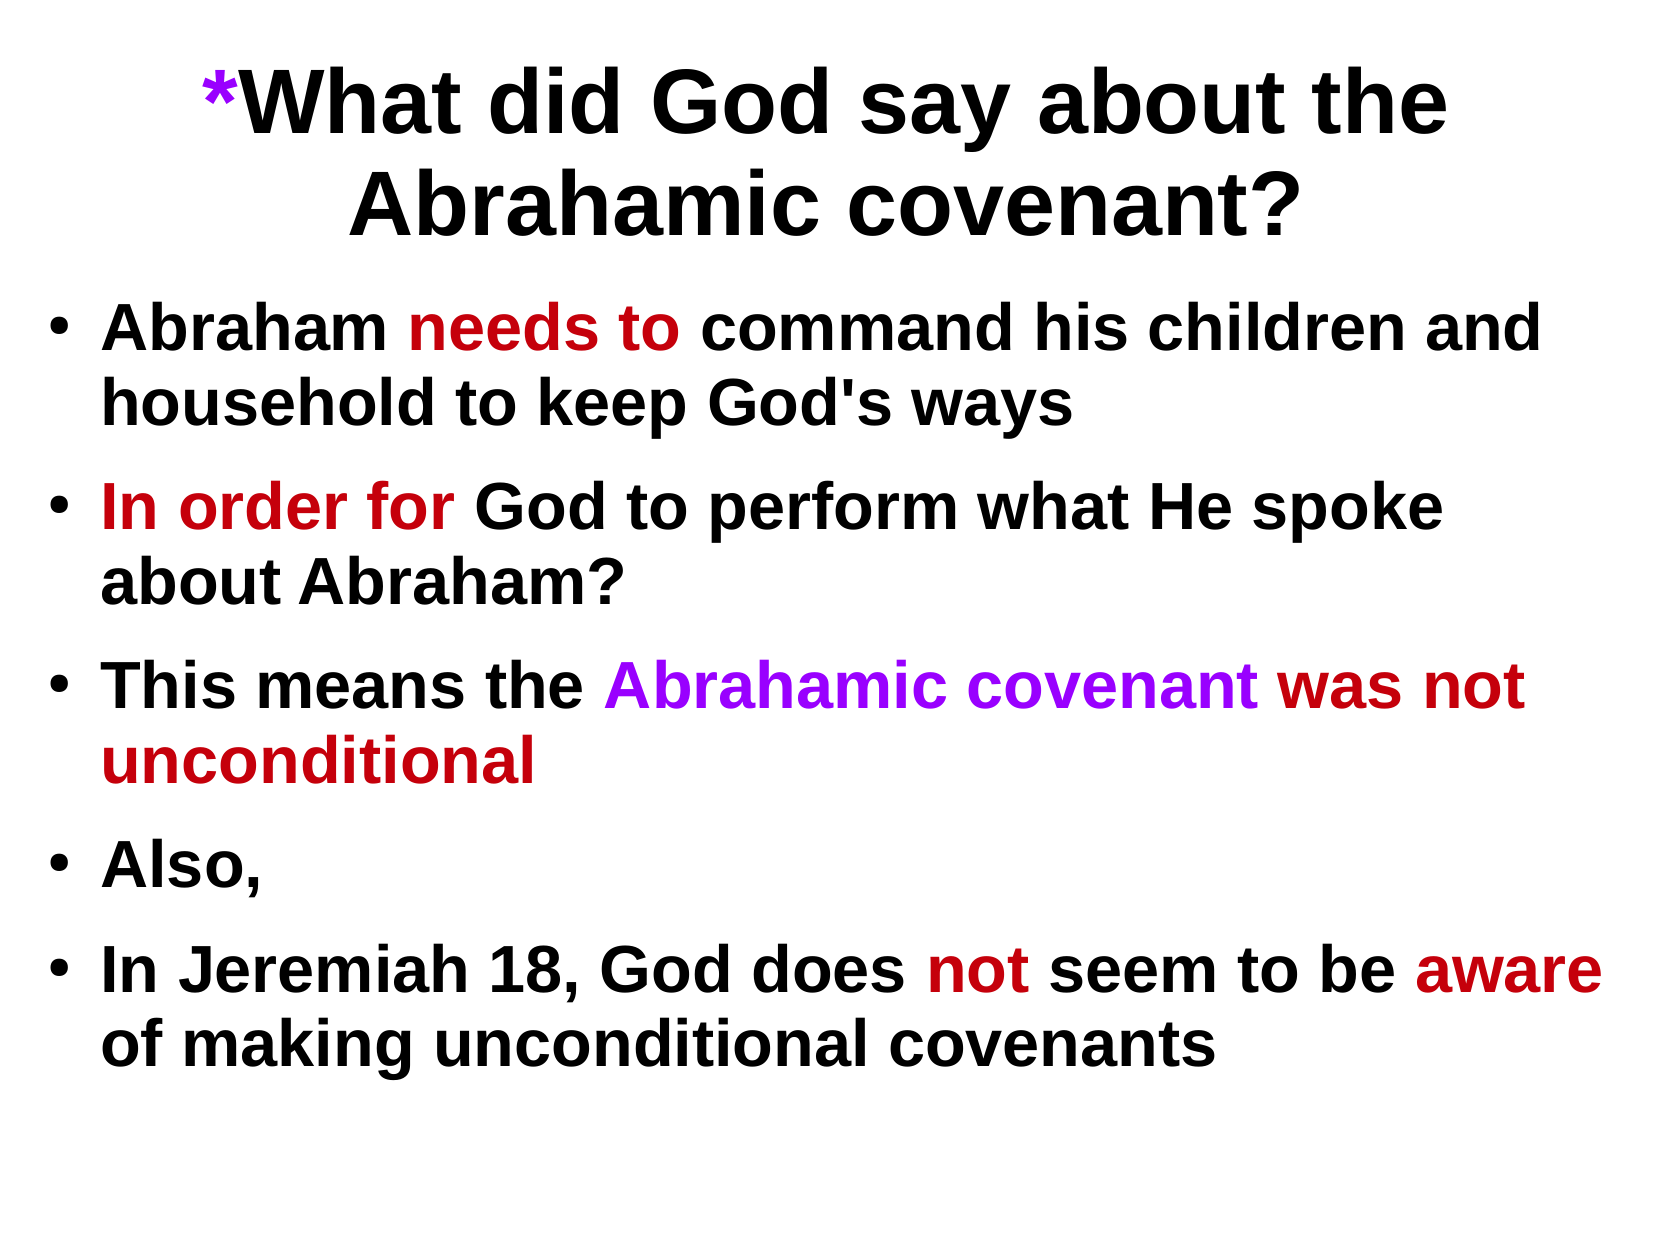

# *What did God say about the Abrahamic covenant?
Abraham needs to command his children and household to keep God's ways
In order for God to perform what He spoke about Abraham?
This means the Abrahamic covenant was not unconditional
Also,
In Jeremiah 18, God does not seem to be aware of making unconditional covenants